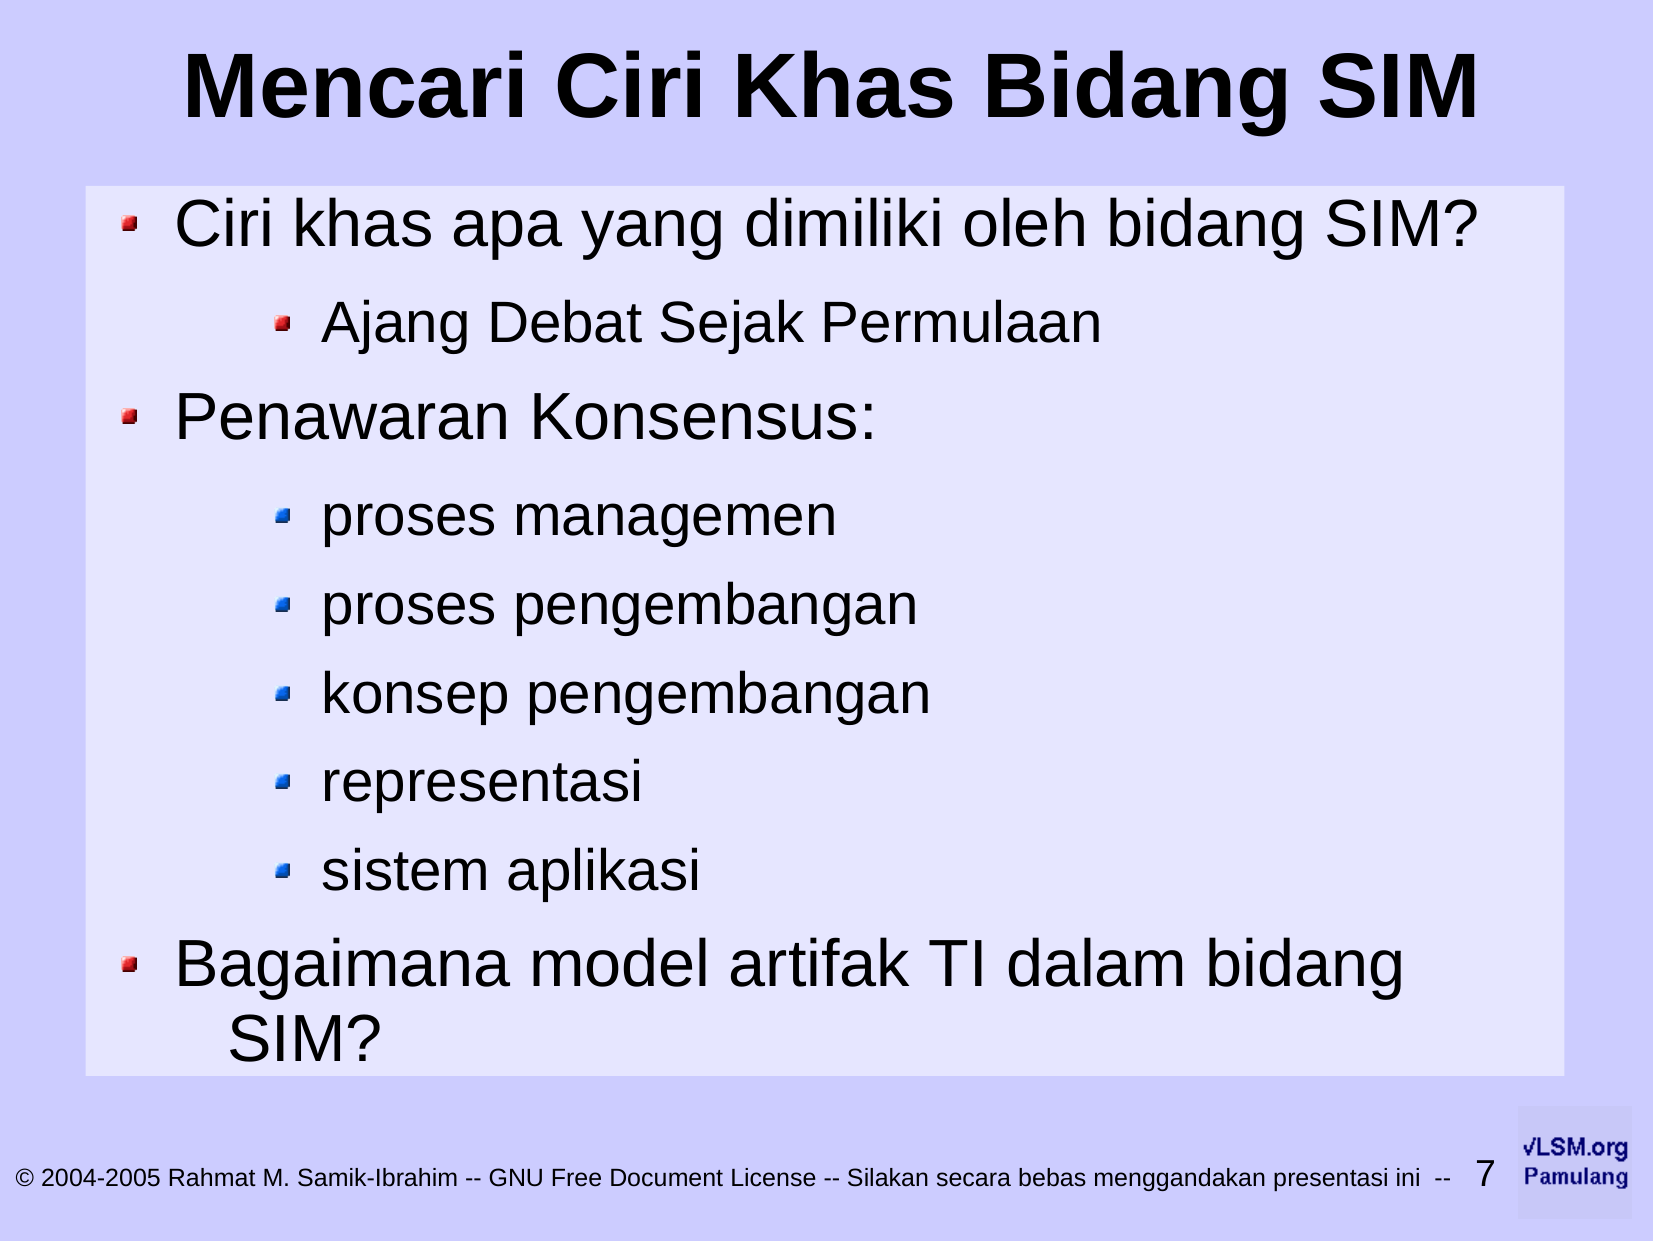

# Mencari Ciri Khas Bidang SIM
Ciri khas apa yang dimiliki oleh bidang SIM?
Ajang Debat Sejak Permulaan
Penawaran Konsensus:
proses managemen
proses pengembangan
konsep pengembangan
representasi
sistem aplikasi
Bagaimana model artifak TI dalam bidang SIM?